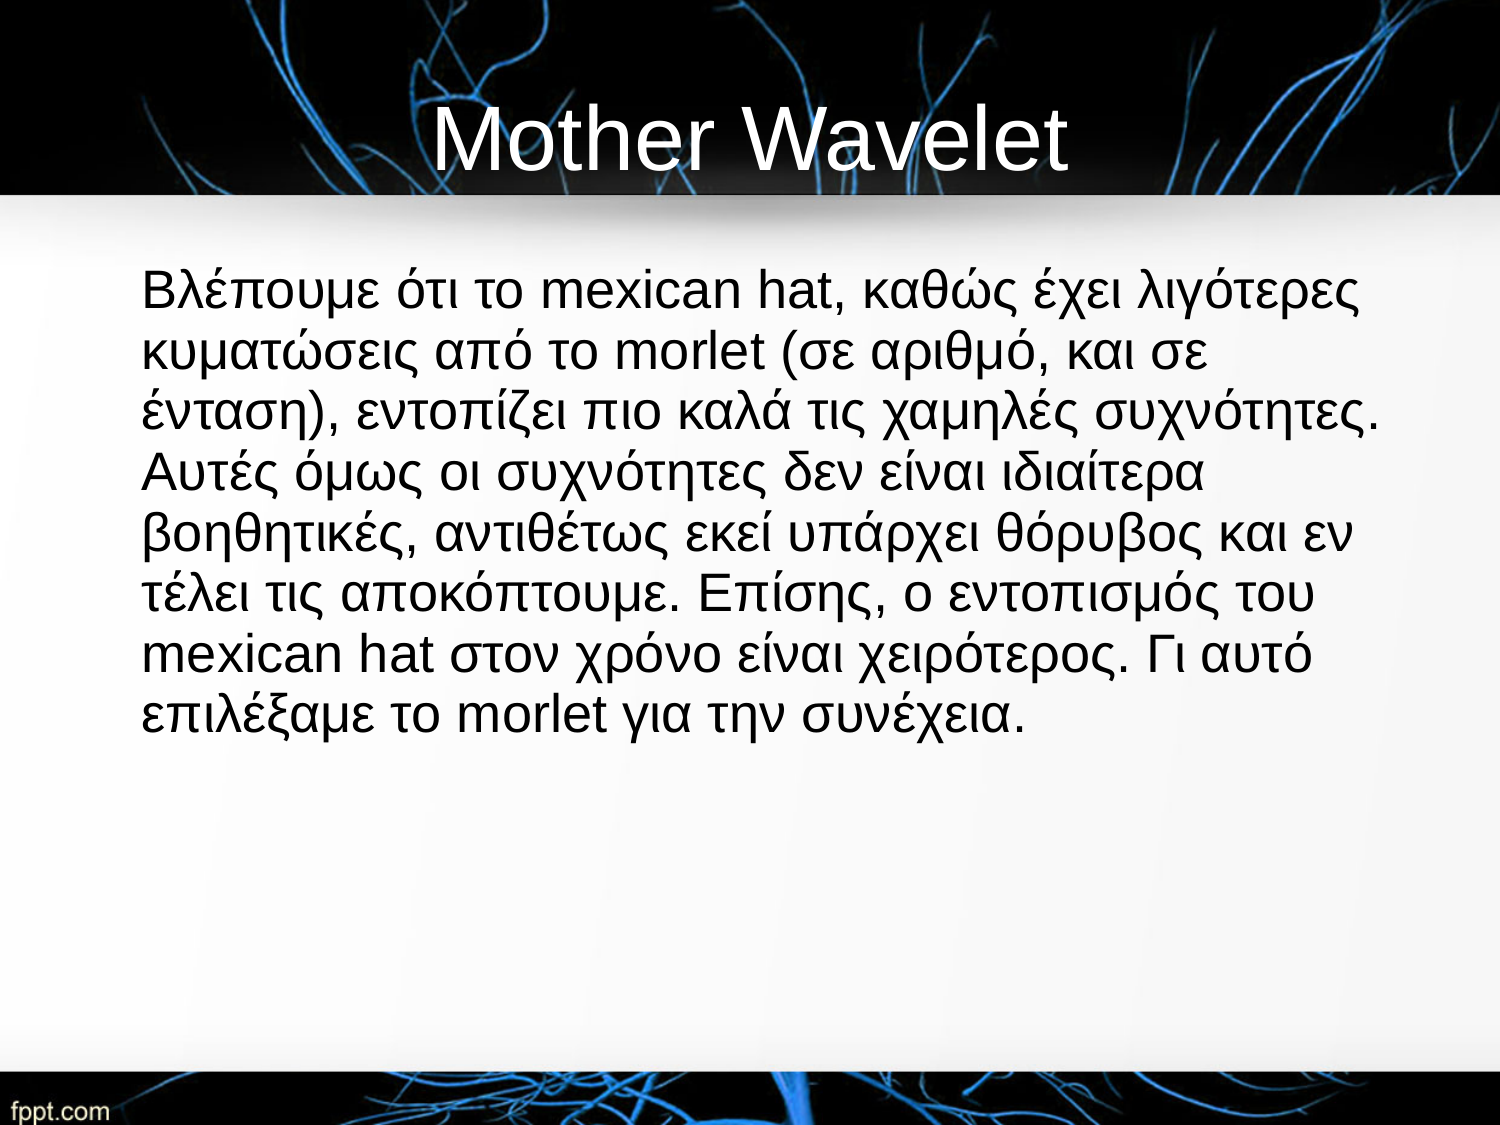

# Mother Wavelet
Βλέπουμε ότι το mexican hat, καθώς έχει λιγότερες κυματώσεις από το morlet (σε αριθμό, και σε ένταση), εντοπίζει πιο καλά τις χαμηλές συχνότητες. Αυτές όμως οι συχνότητες δεν είναι ιδιαίτερα βοηθητικές, αντιθέτως εκεί υπάρχει θόρυβος και εν τέλει τις αποκόπτουμε. Επίσης, ο εντοπισμός του mexican hat στον χρόνο είναι χειρότερος. Γι αυτό επιλέξαμε το morlet για την συνέχεια.